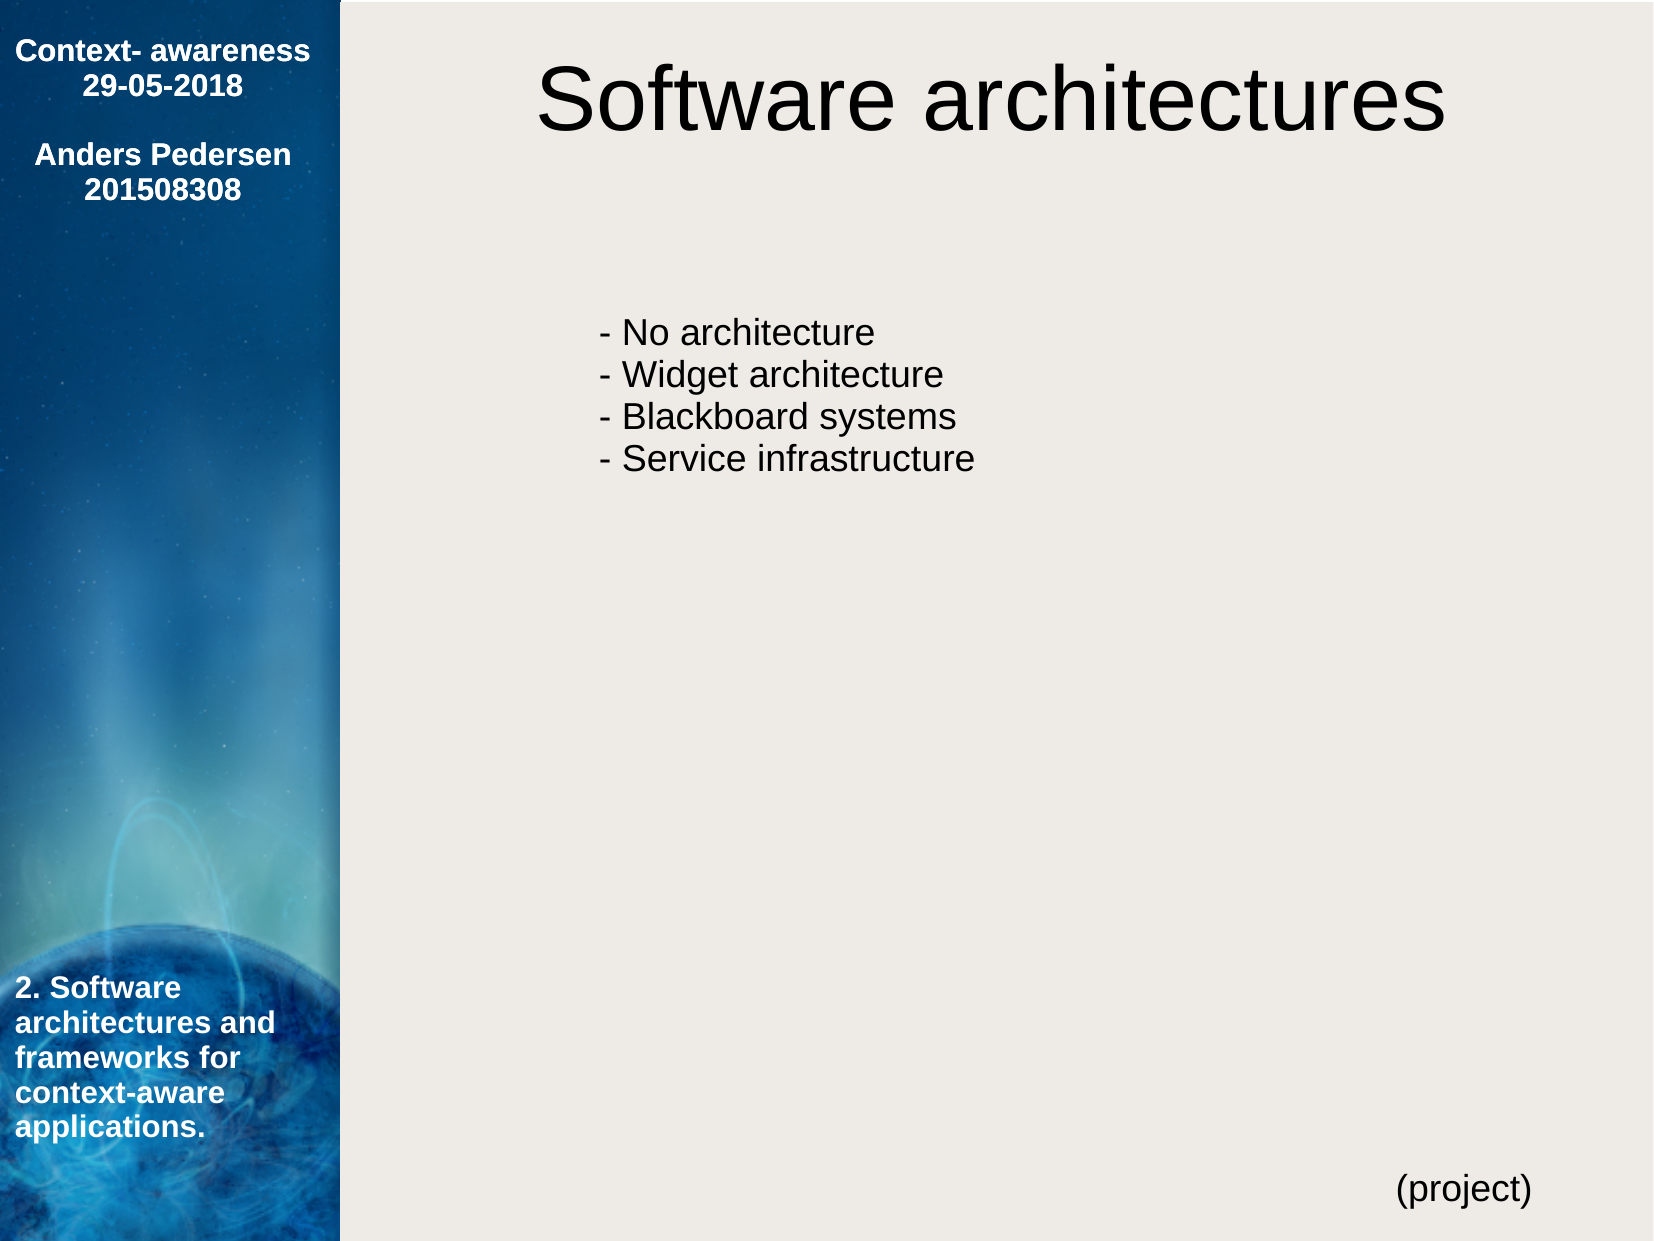

Context- awareness
29-05-2018
Anders Pedersen
201508308
Context- awareness
29-05-2018
Anders Pedersen
201508308
2. Software architectures and frameworks for context-aware applications.
Software architectures
# Agenda
- No architecture
- Widget architecture
- Blackboard systems
- Service infrastructure
(project)